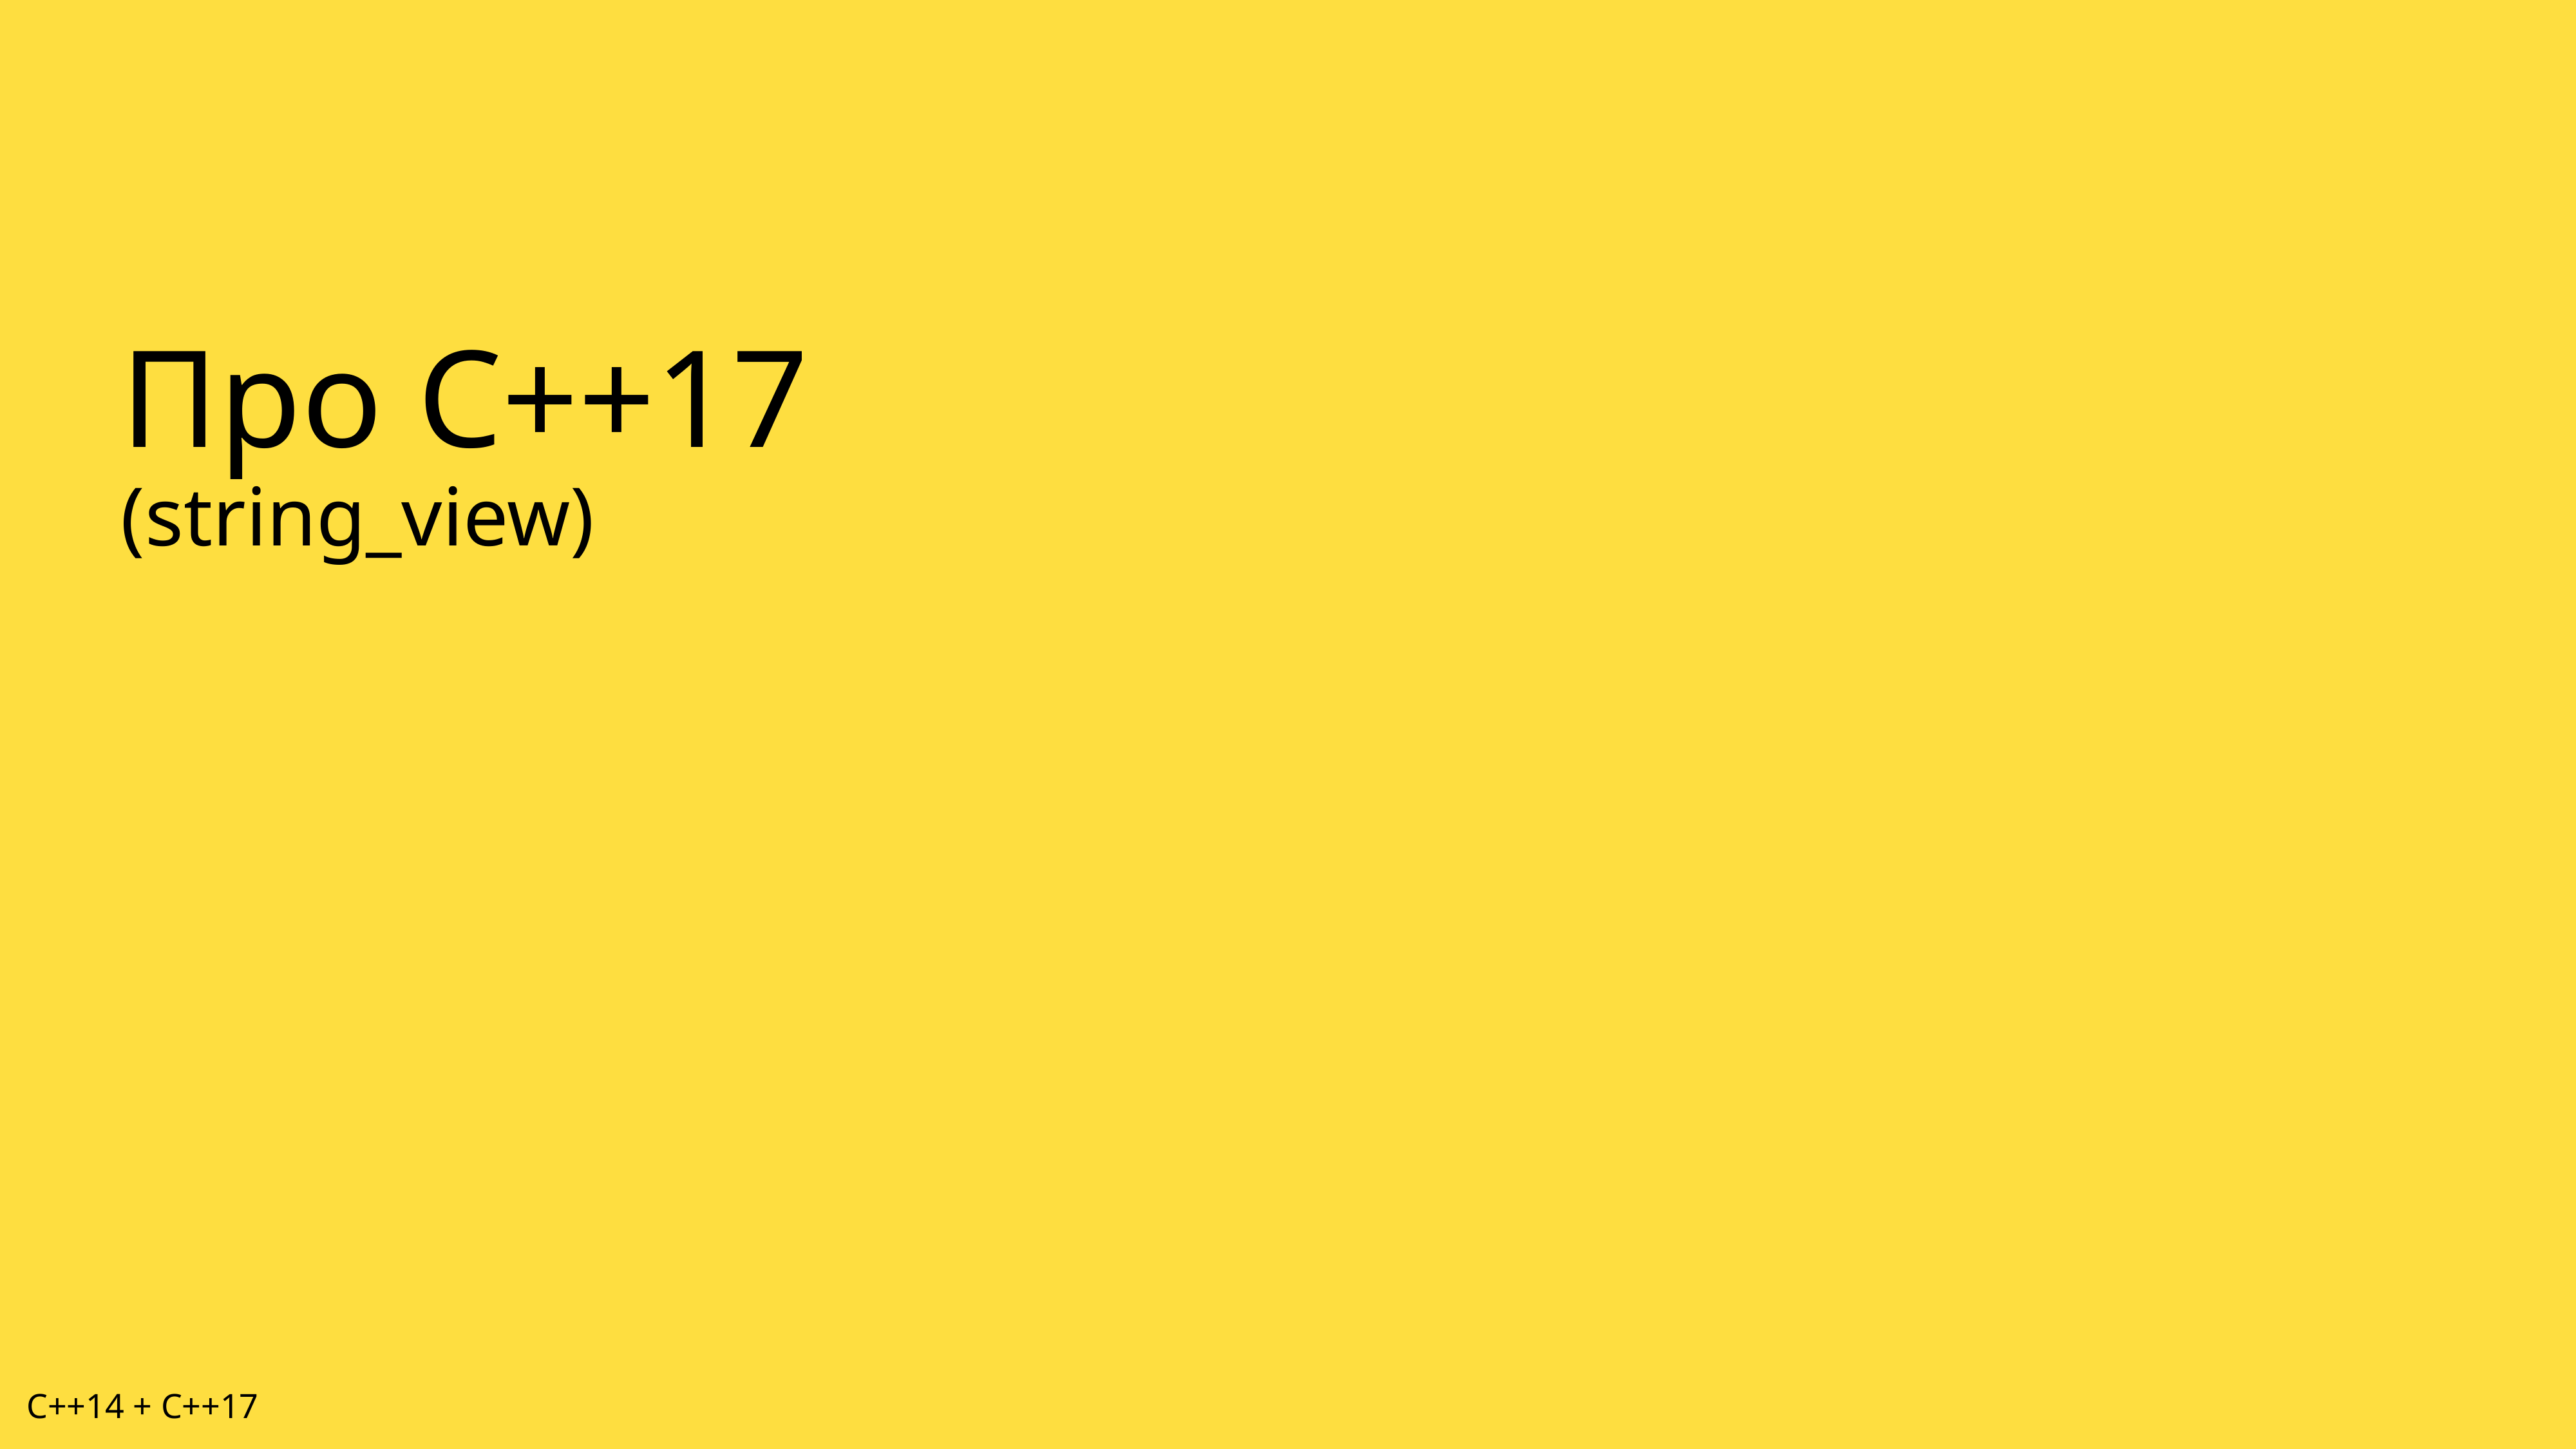

# Про С++17 (string_view)
C++14 + C++17